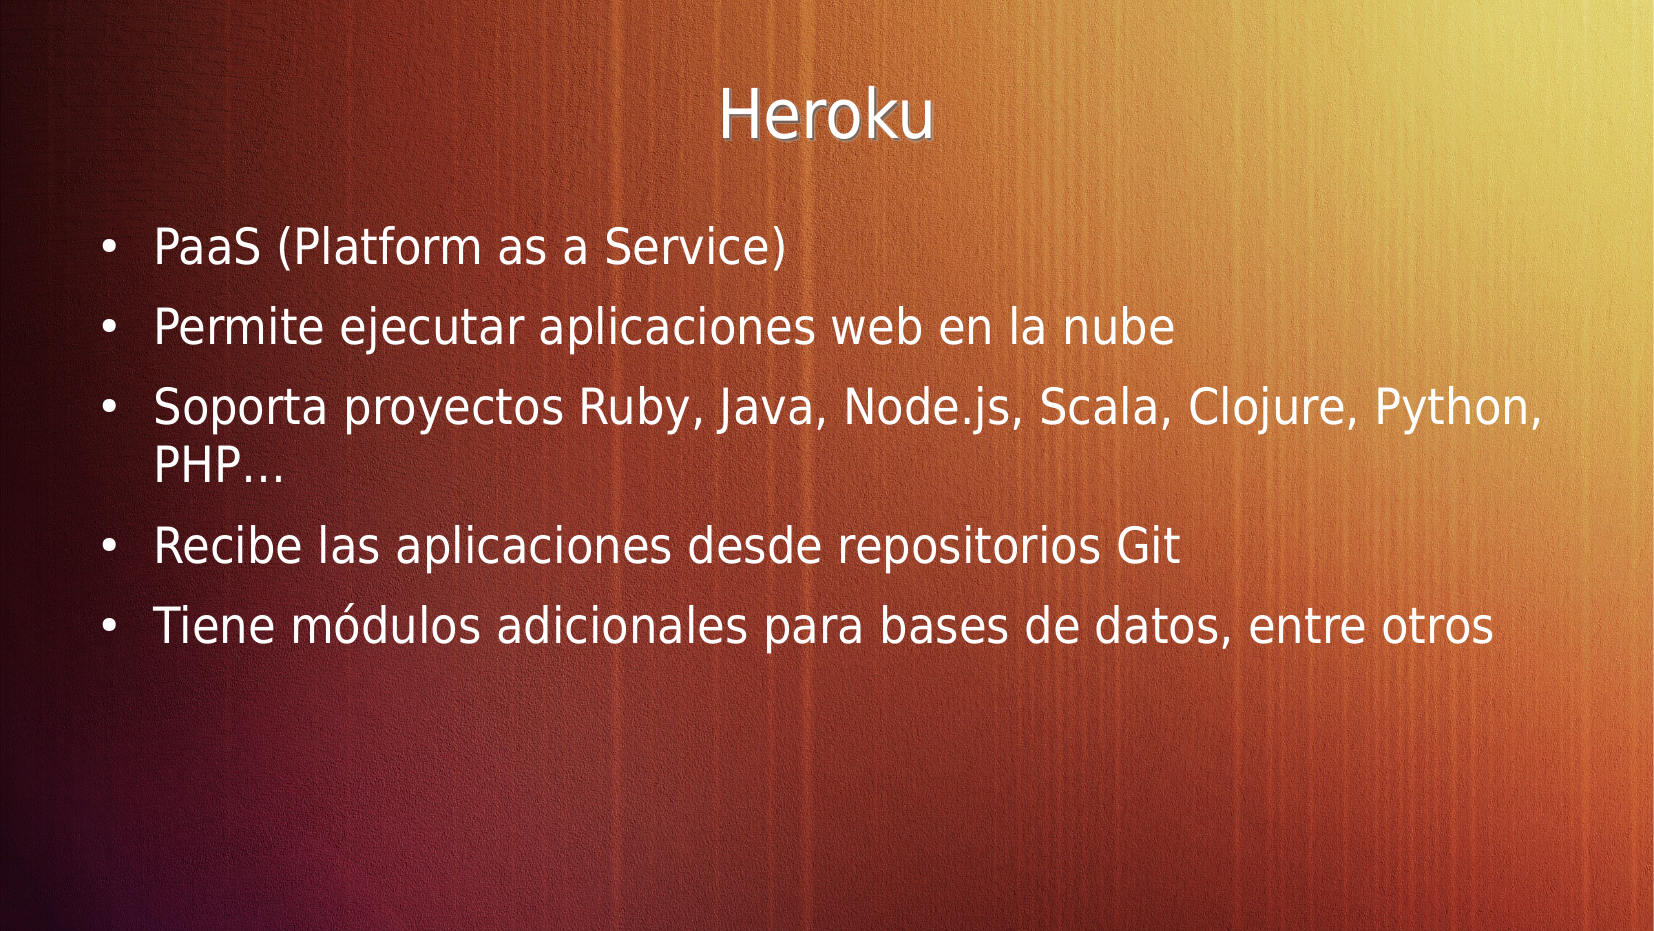

# Heroku
PaaS (Platform as a Service)
Permite ejecutar aplicaciones web en la nube
Soporta proyectos Ruby, Java, Node.js, Scala, Clojure, Python, PHP…
Recibe las aplicaciones desde repositorios Git
Tiene módulos adicionales para bases de datos, entre otros